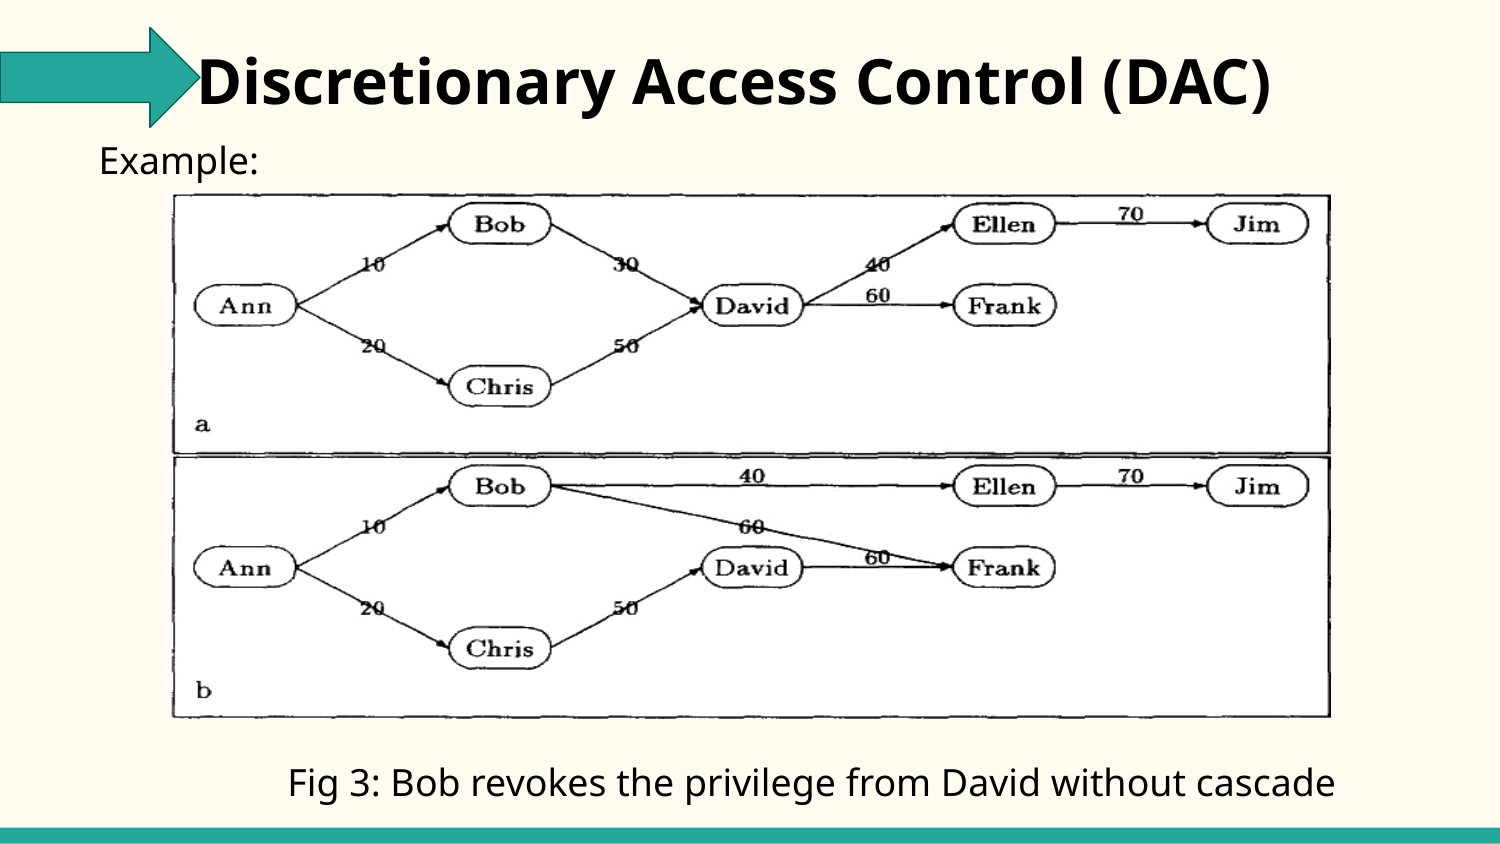

# Discretionary Access Control (DAC)
Example:
 			Fig 3: Bob revokes the privilege from David without cascade